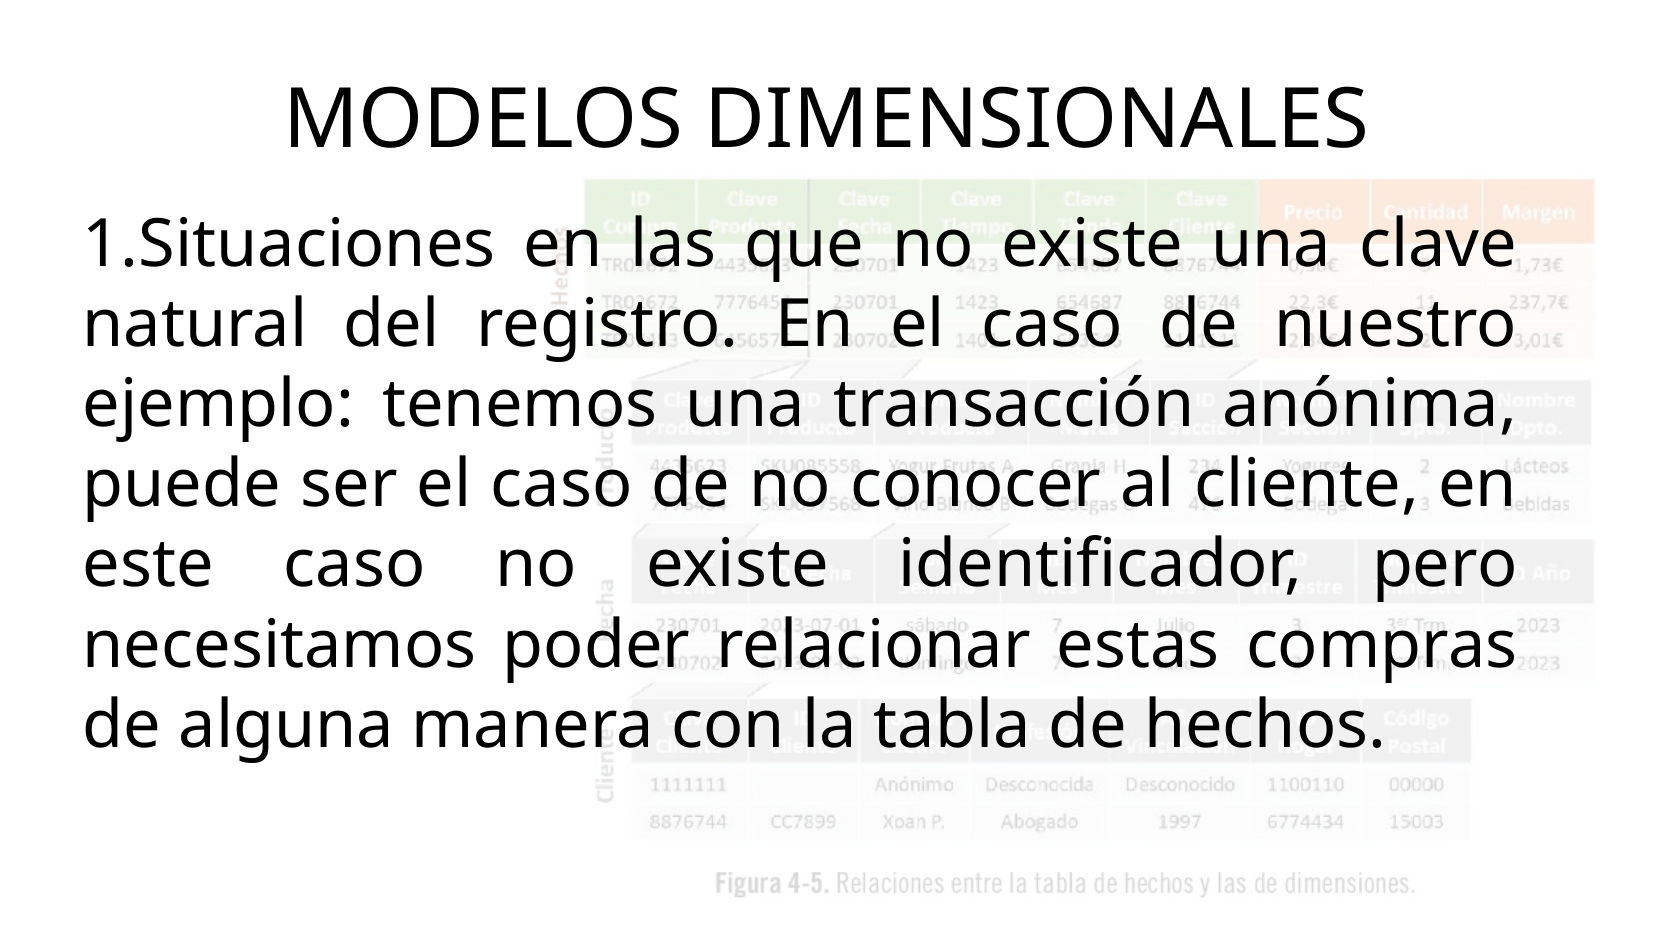

# MODELOS DIMENSIONALES
Situaciones en las que no existe una clave natural del registro. En el caso de nuestro ejemplo: tenemos una transacción anónima, puede ser el caso de no conocer al cliente, en este caso no existe identificador, pero necesitamos poder relacionar estas compras de alguna manera con la tabla de hechos.